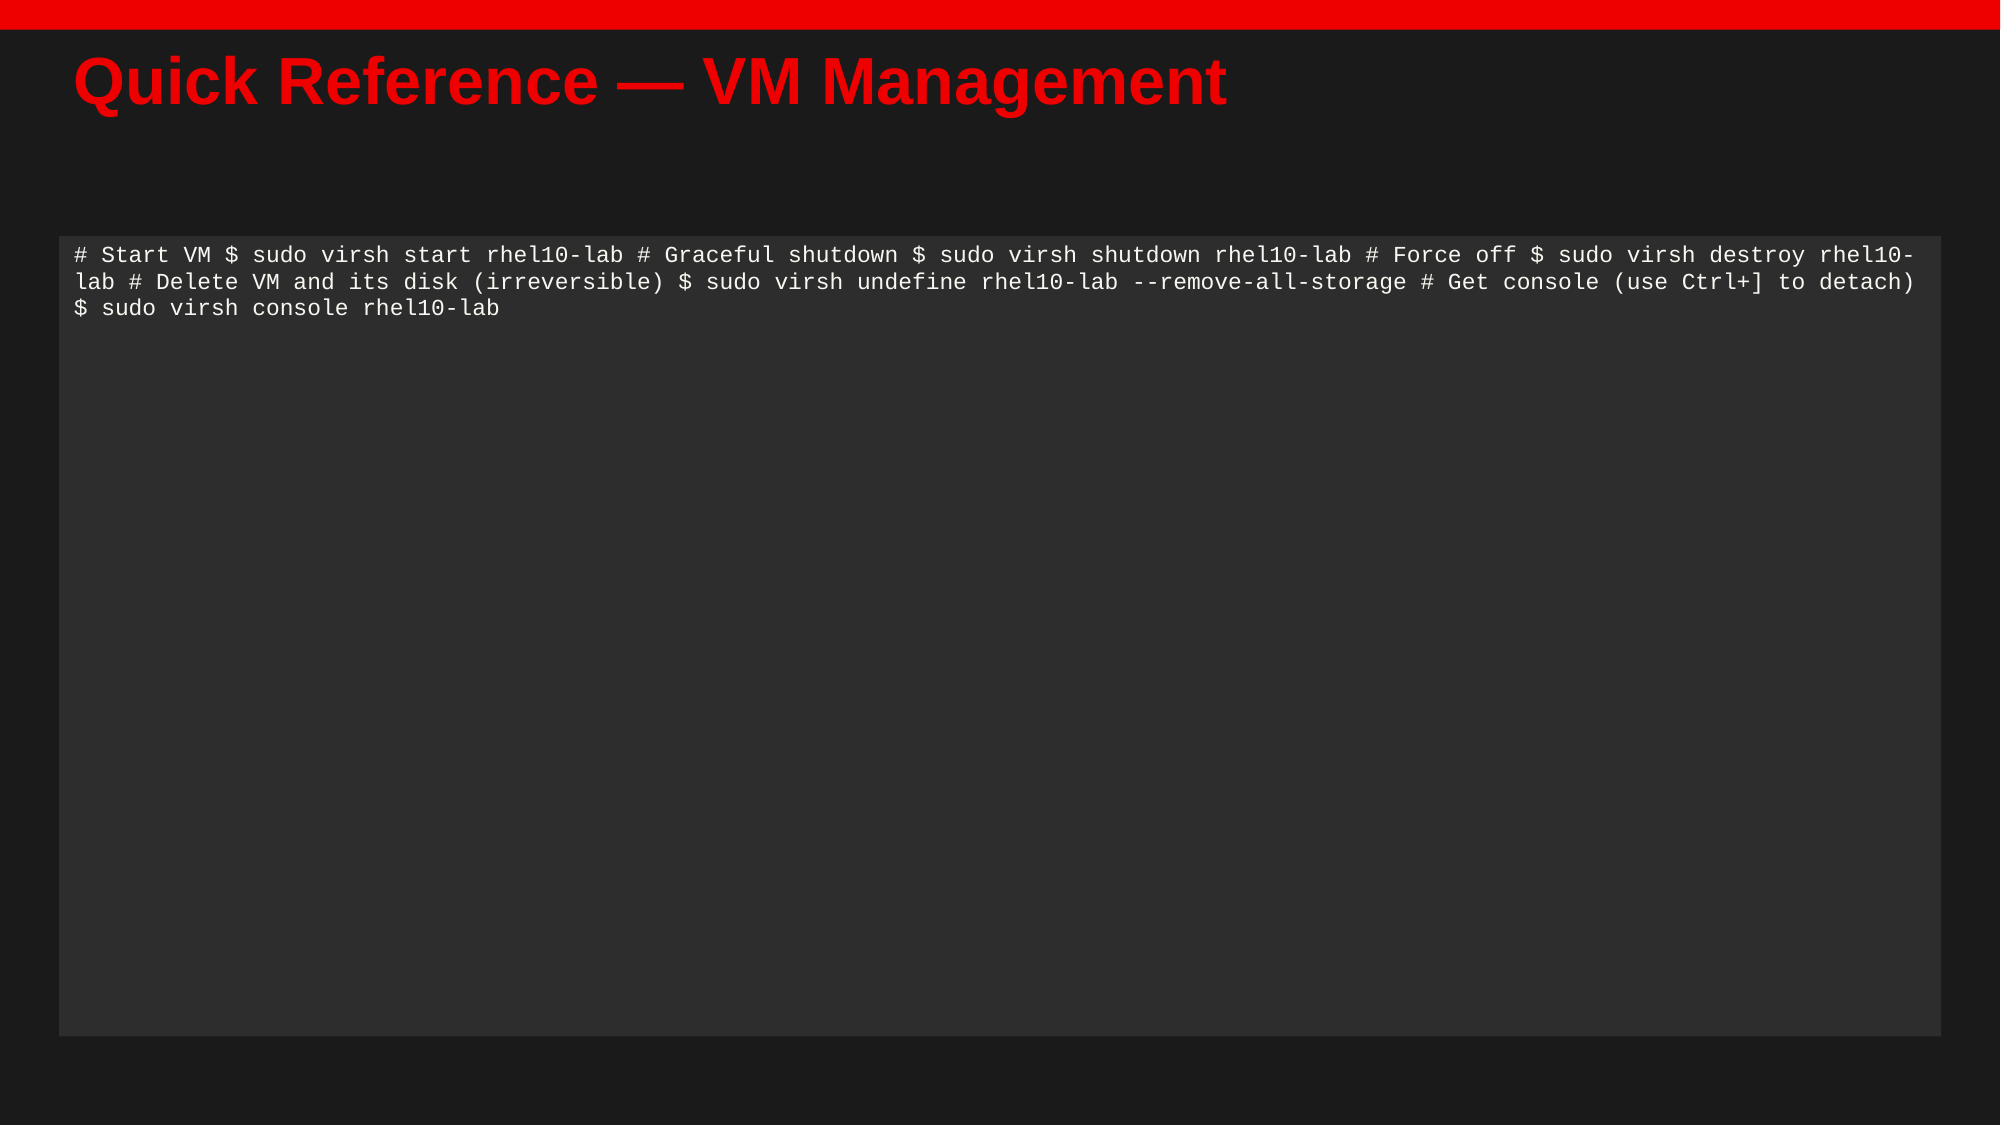

Quick Reference — VM Management
# Start VM $ sudo virsh start rhel10-lab # Graceful shutdown $ sudo virsh shutdown rhel10-lab # Force off $ sudo virsh destroy rhel10-lab # Delete VM and its disk (irreversible) $ sudo virsh undefine rhel10-lab --remove-all-storage # Get console (use Ctrl+] to detach) $ sudo virsh console rhel10-lab